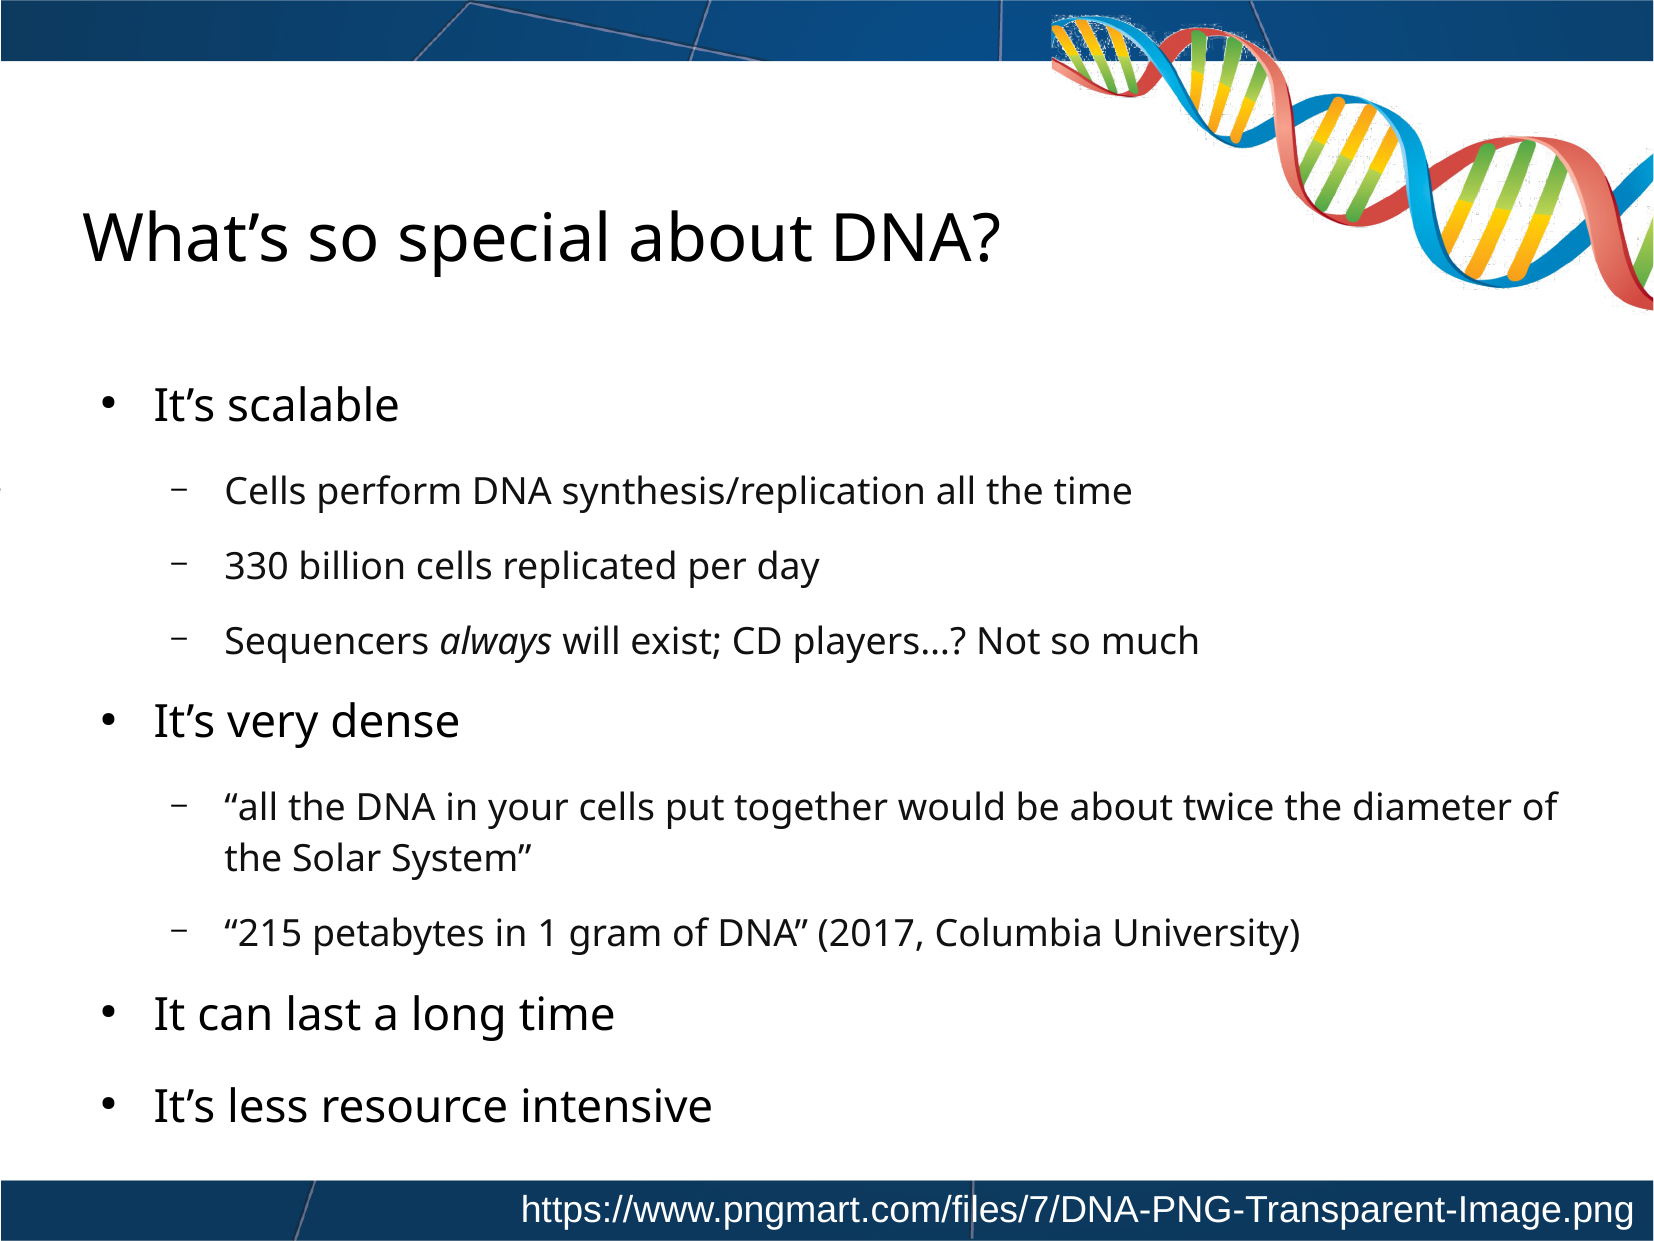

# What’s so special about DNA?
It’s scalable
Cells perform DNA synthesis/replication all the time
330 billion cells replicated per day
Sequencers always will exist; CD players…? Not so much
It’s very dense
“all the DNA in your cells put together would be about twice the diameter of the Solar System”
“215 petabytes in 1 gram of DNA” (2017, Columbia University)
It can last a long time
It’s less resource intensive
https://www.pngmart.com/files/7/DNA-PNG-Transparent-Image.png